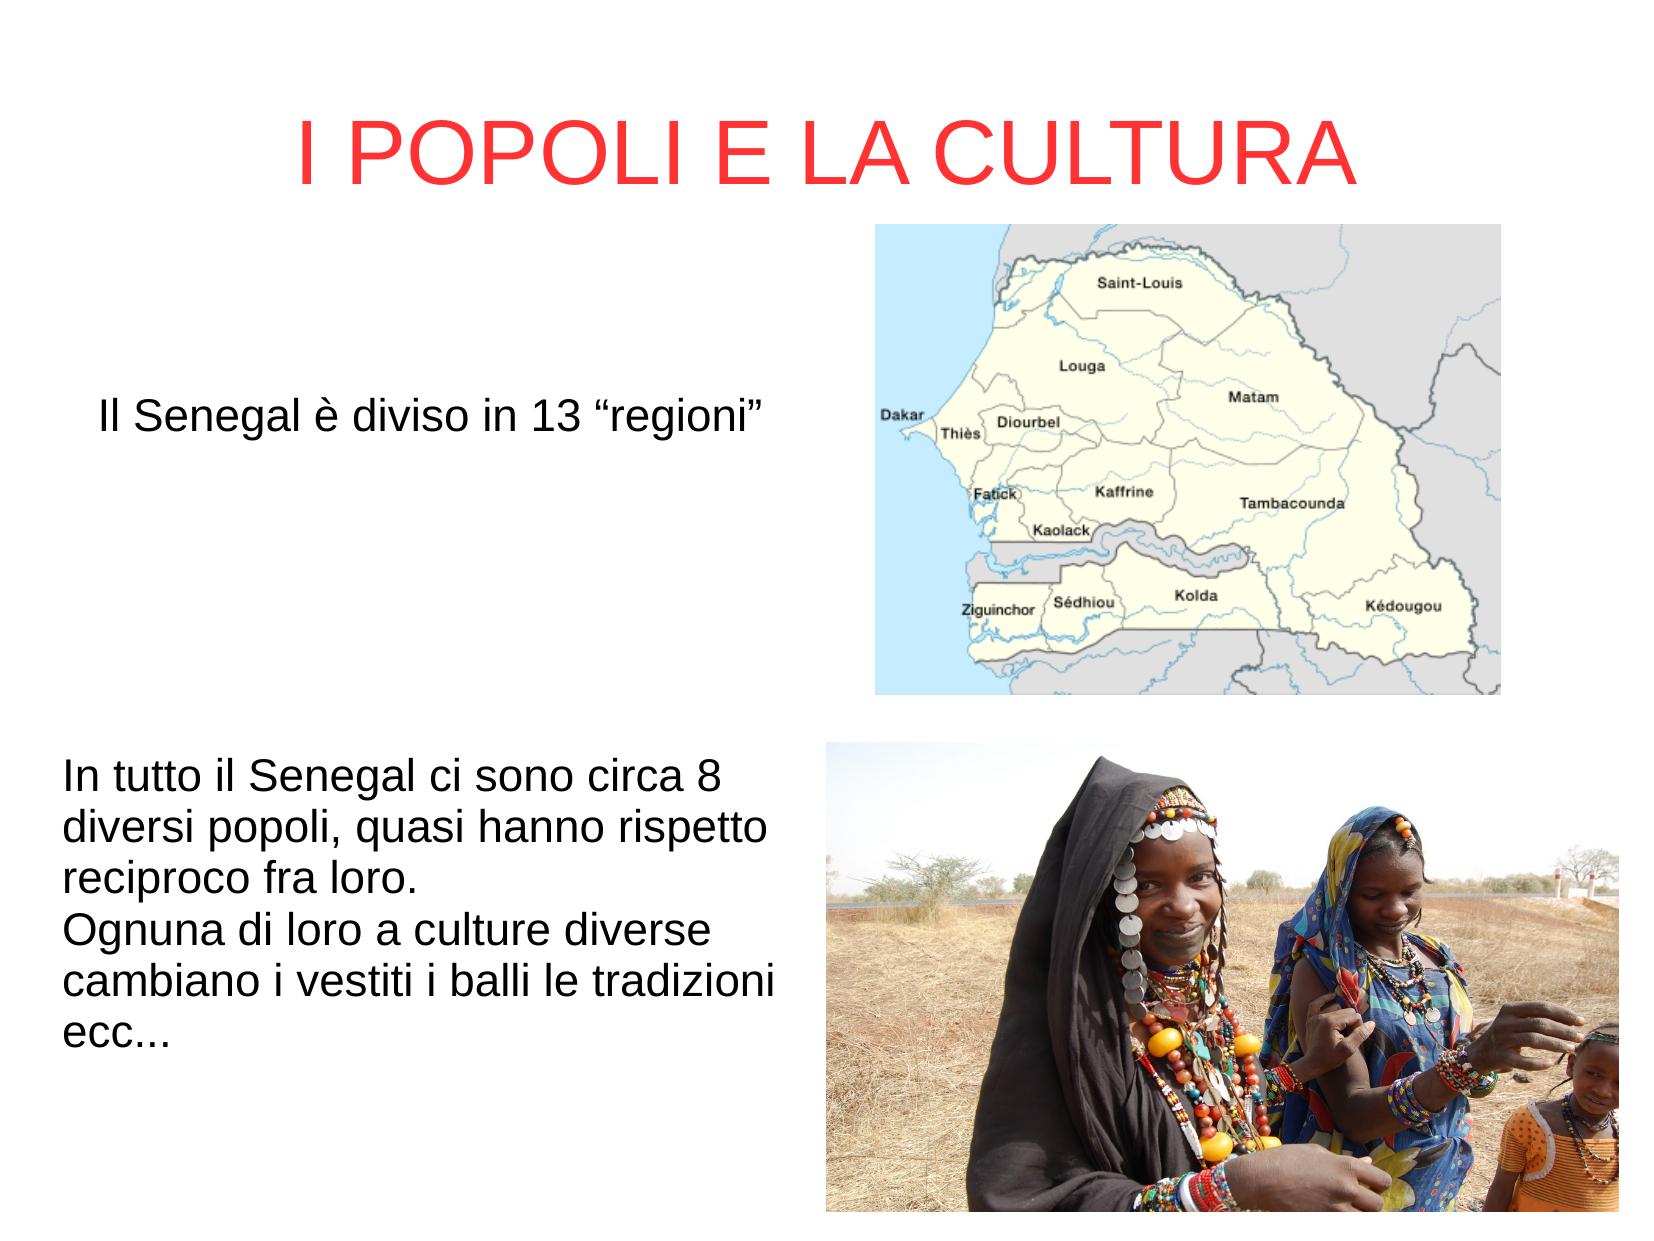

# I POPOLI E LA CULTURA
Il Senegal è diviso in 13 “regioni”
In tutto il Senegal ci sono circa 8 diversi popoli, quasi hanno rispetto reciproco fra loro.
Ognuna di loro a culture diverse cambiano i vestiti i balli le tradizioni ecc...